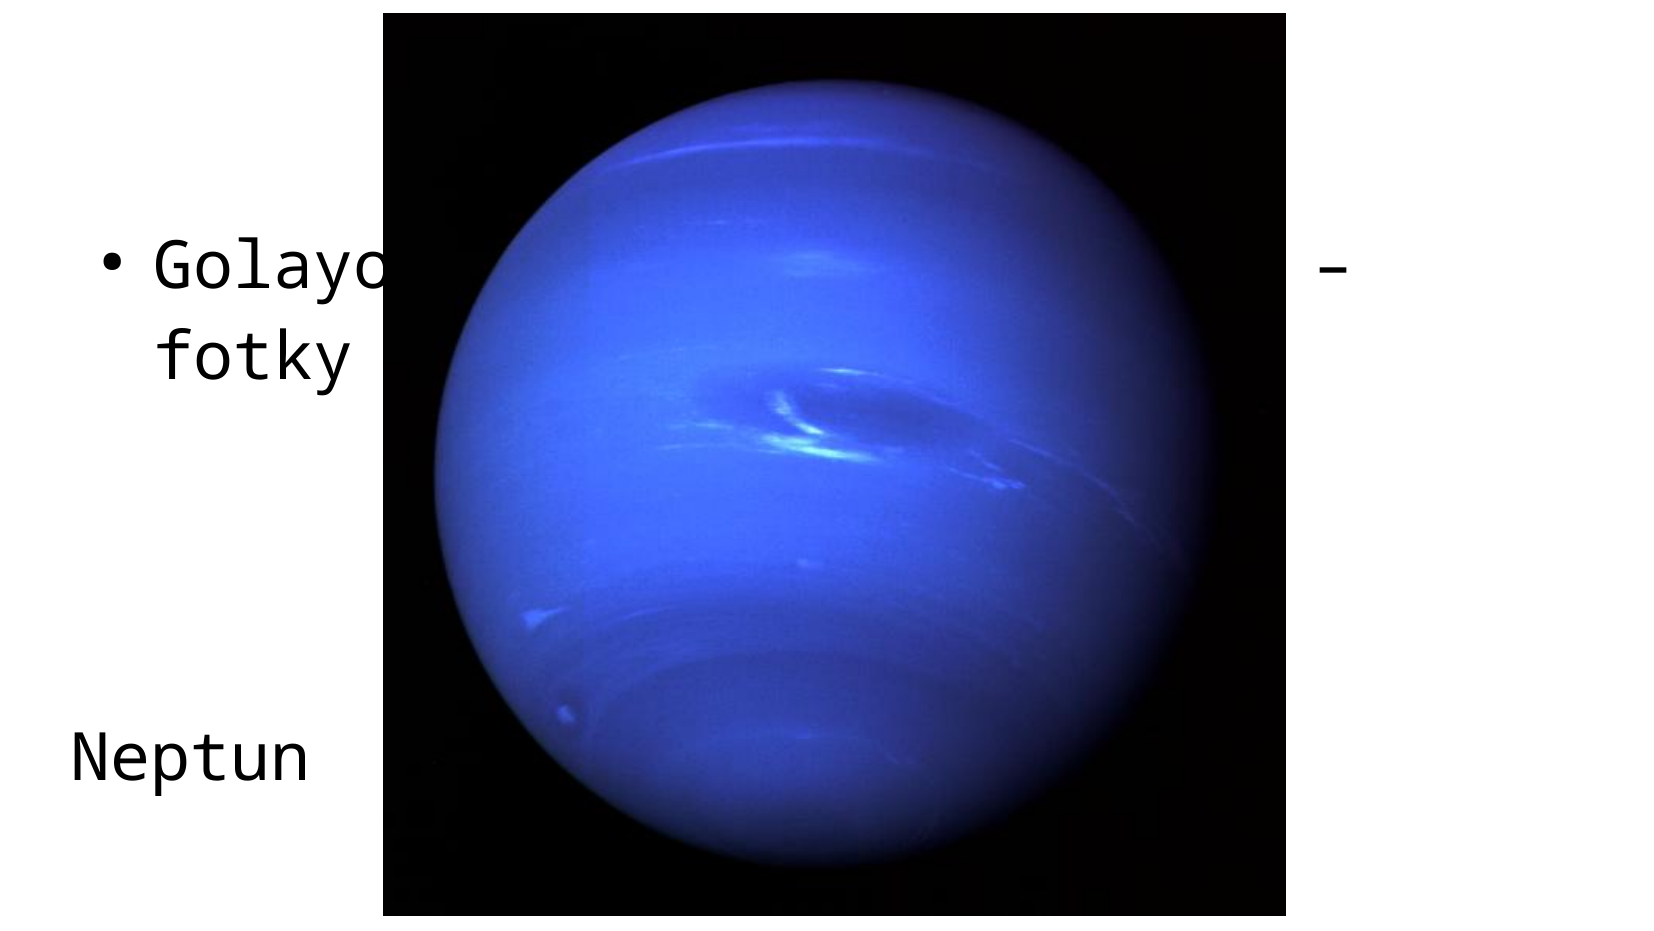

# Kódy
Golayovy – LK, Voyager 1 a 2 – fotky Jupiteru, Saturnu
Neptun